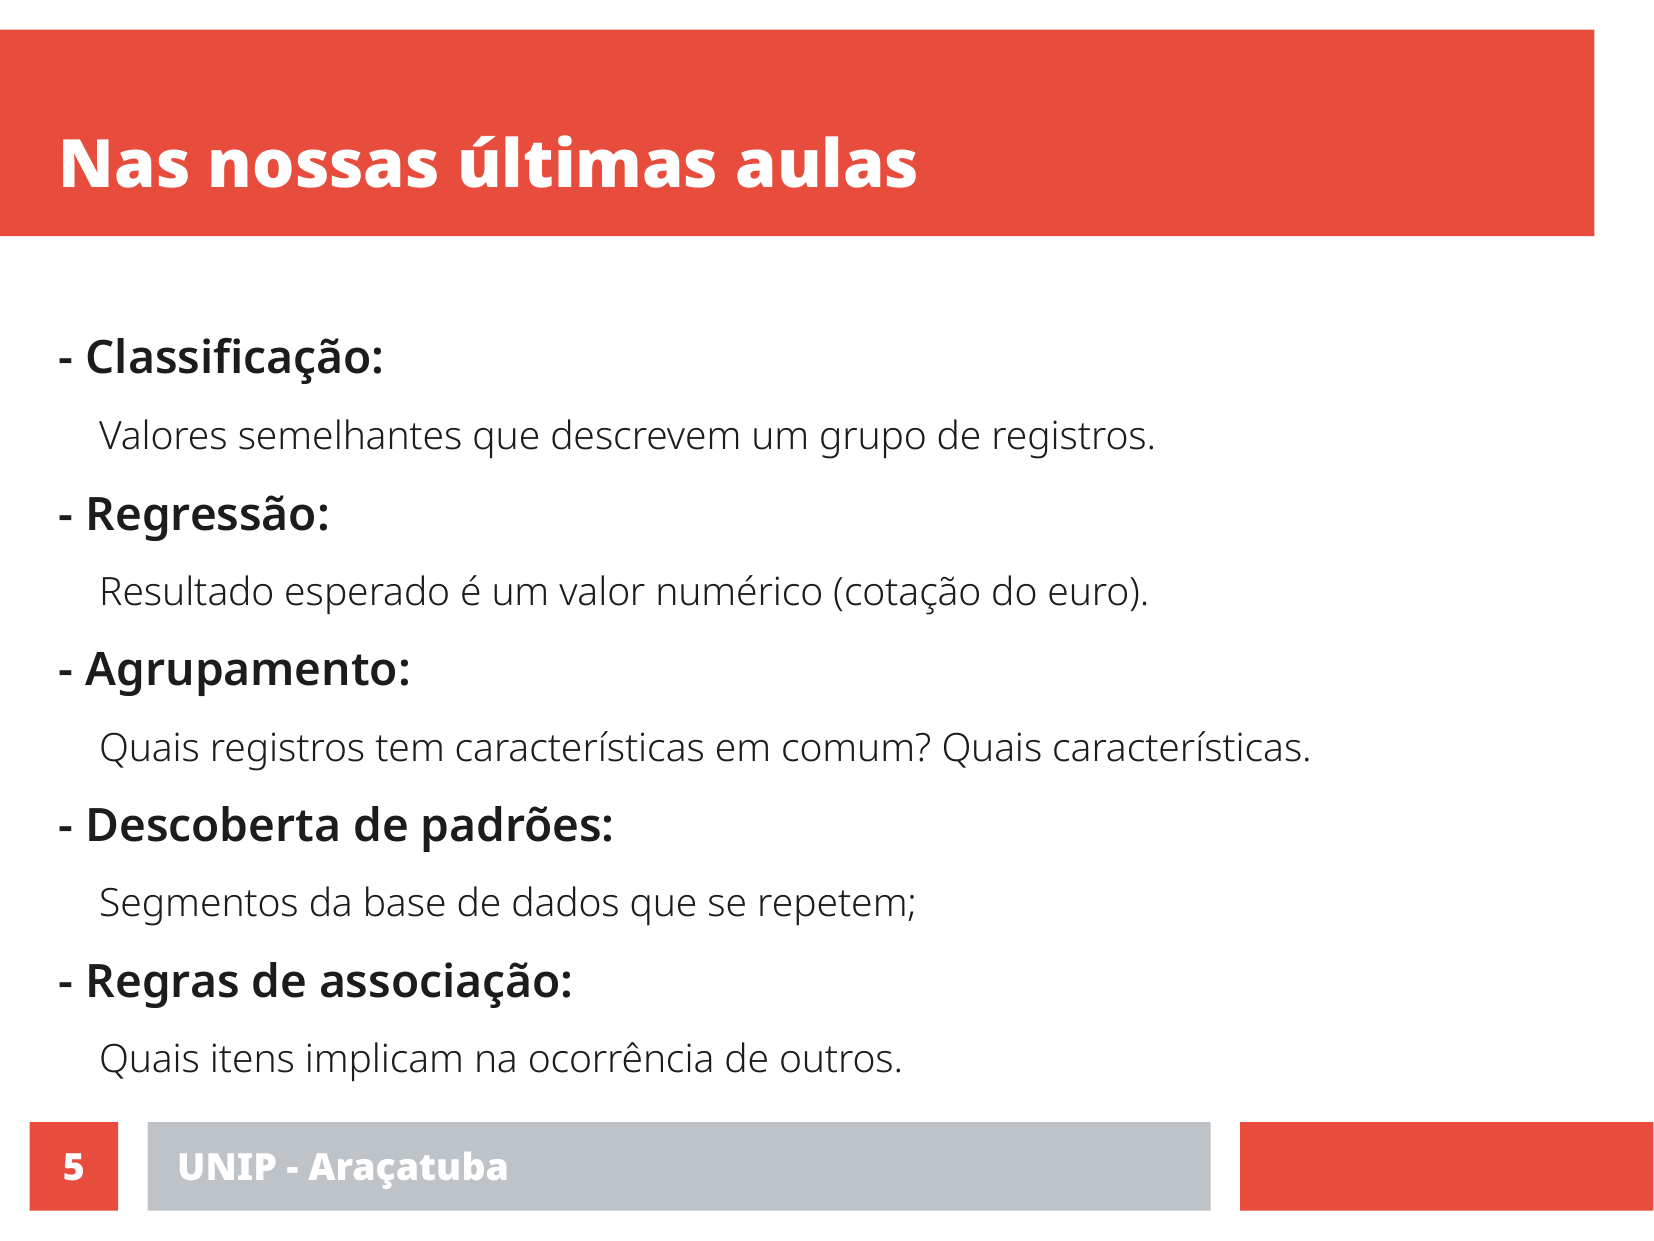

# Nas nossas últimas aulas
- Classificação:
Valores semelhantes que descrevem um grupo de registros.
- Regressão:
Resultado esperado é um valor numérico (cotação do euro).
- Agrupamento:
Quais registros tem características em comum? Quais características.
- Descoberta de padrões:
Segmentos da base de dados que se repetem;
- Regras de associação:
Quais itens implicam na ocorrência de outros.
5
UNIP - Araçatuba